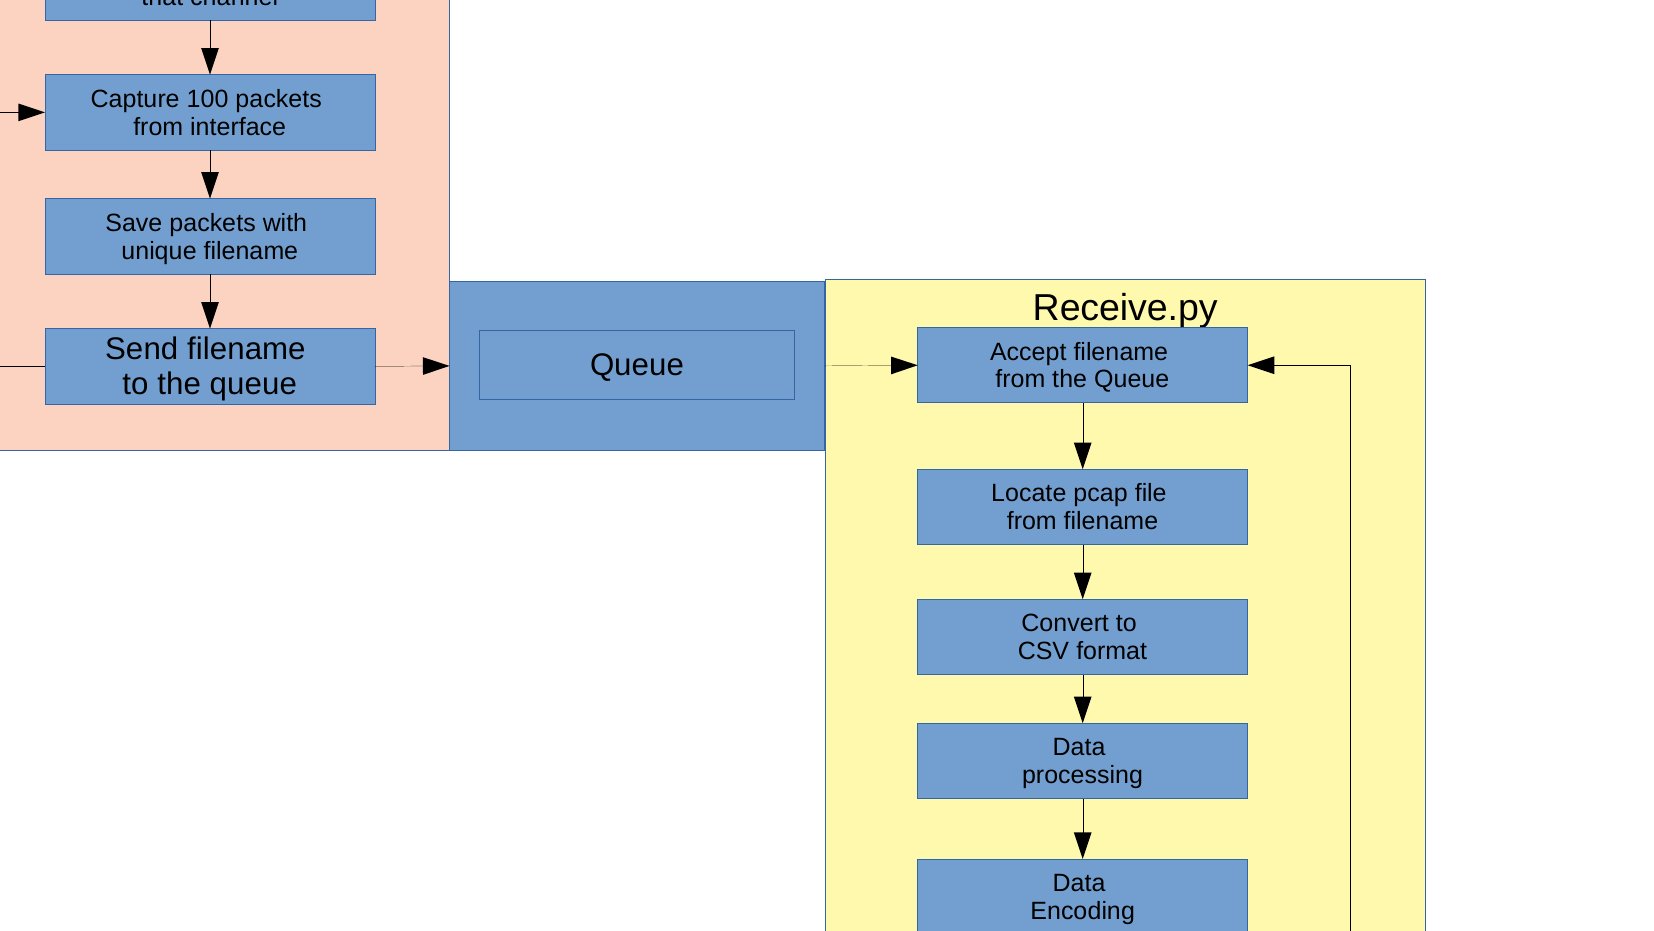

Send.py
Create Channel
Create Queue in
that channel
Capture 100 packets
from interface
Save packets with
unique filename
Receive.py
Accept filename
from the Queue
Send filename
to the queue
Queue
Locate pcap file
from filename
Convert to
CSV format
Data
processing
Data
Encoding
Evaluate the record
with classifier model
Label the data
Write to
database